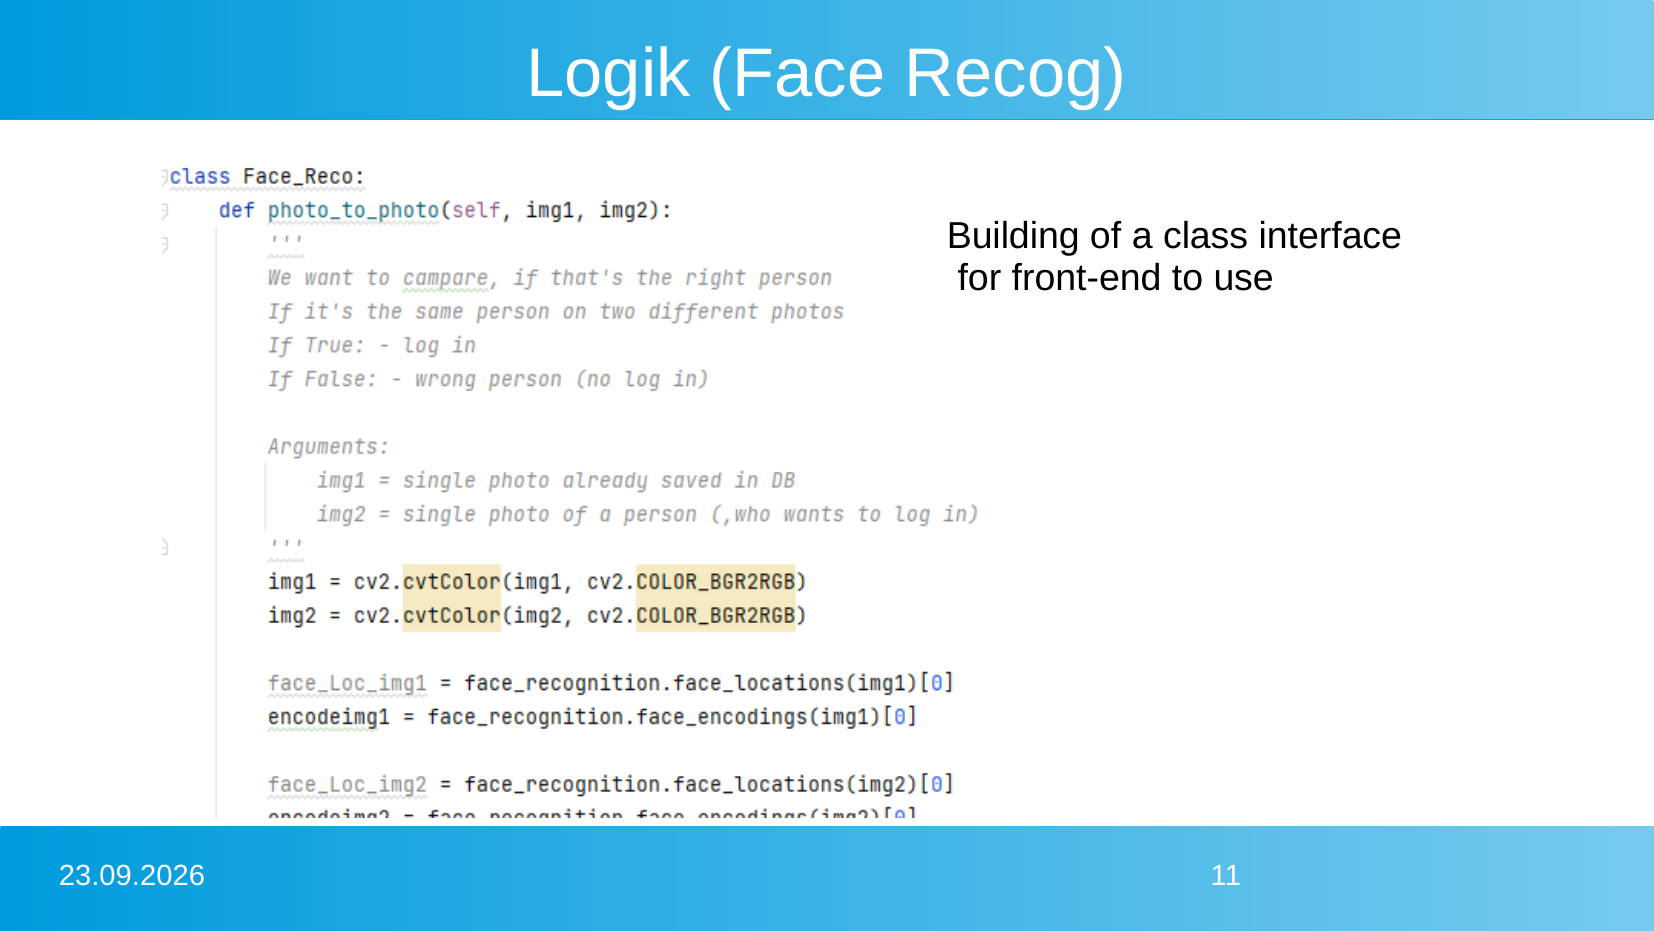

# Logik (Face Recog)
Building of a class interface
 for front-end to use